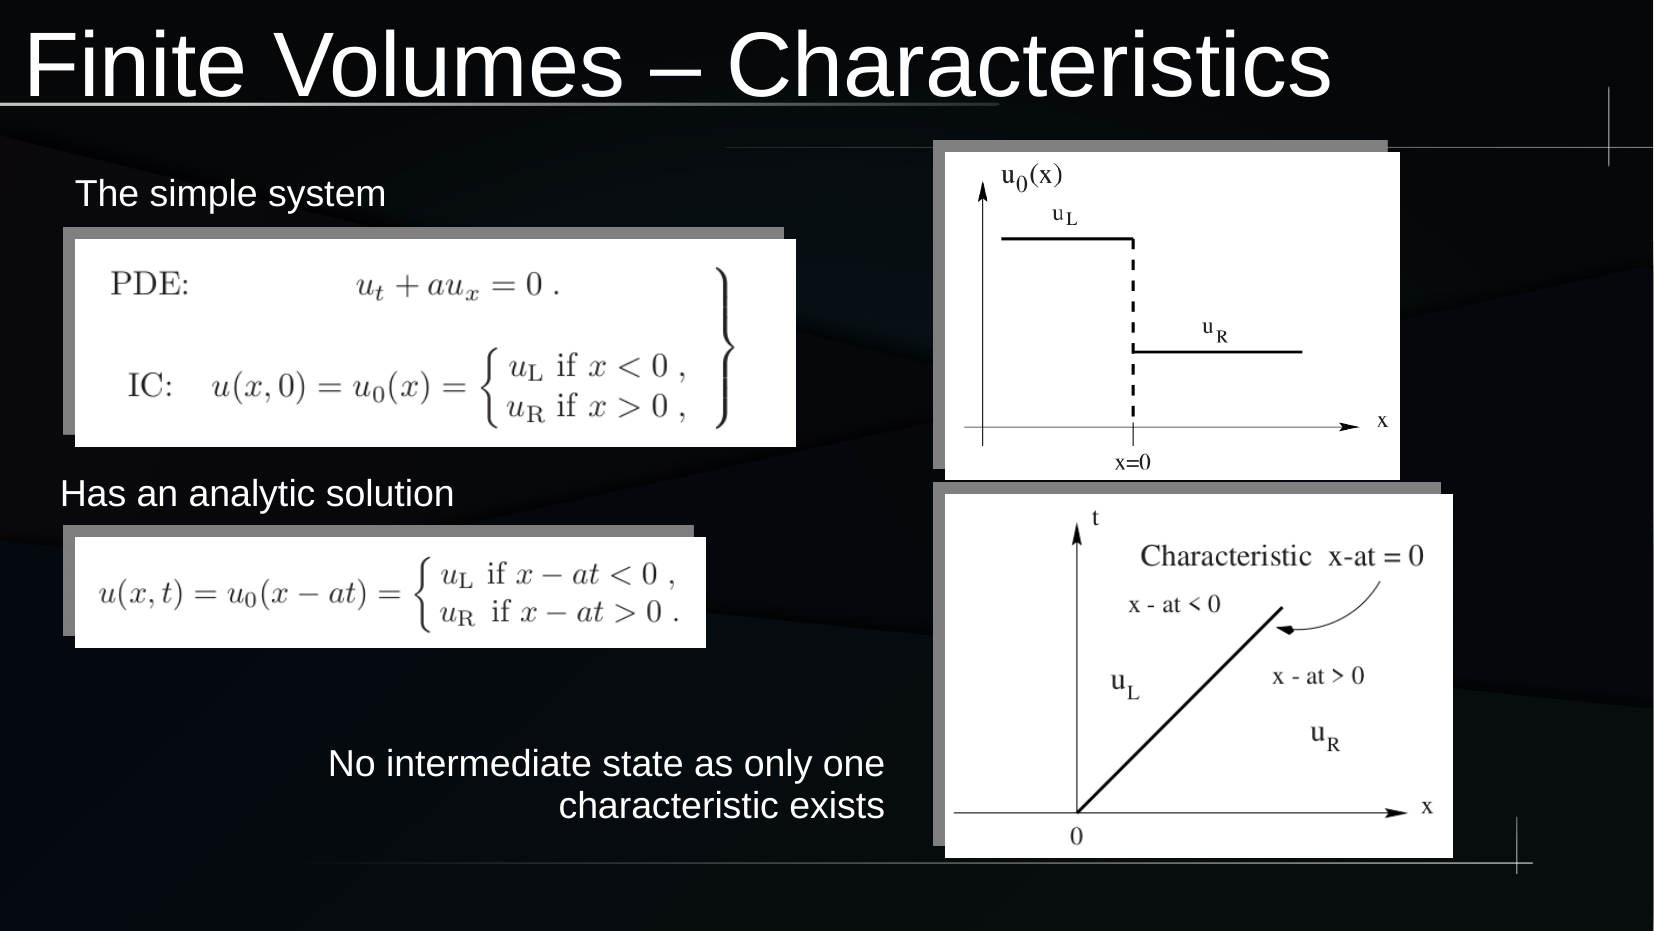

# Finite Volumes – Characteristics
The simple system
Has an analytic solution
No intermediate state as only one characteristic exists